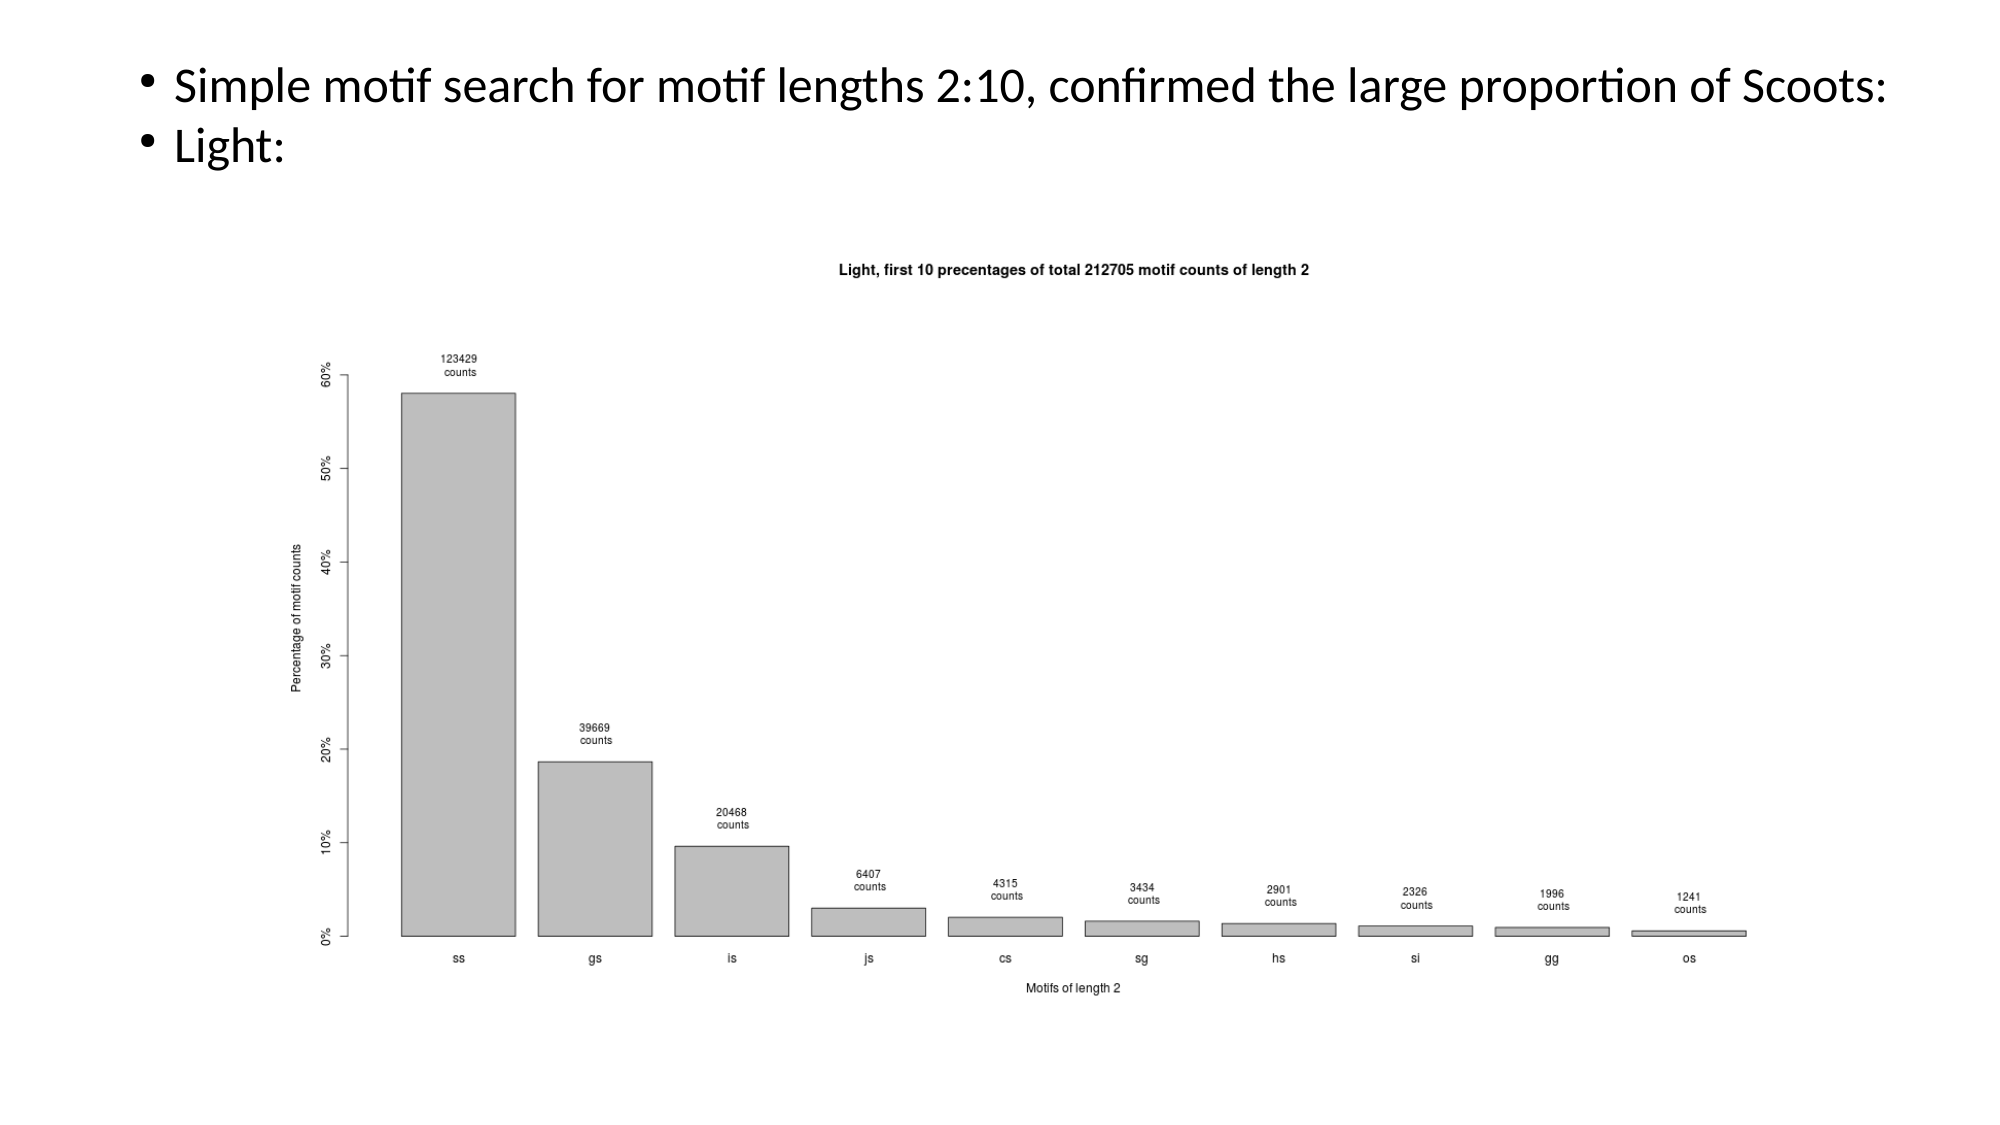

Simple motif search for motif lengths 2:10, confirmed the large proportion of Scoots:
Light: